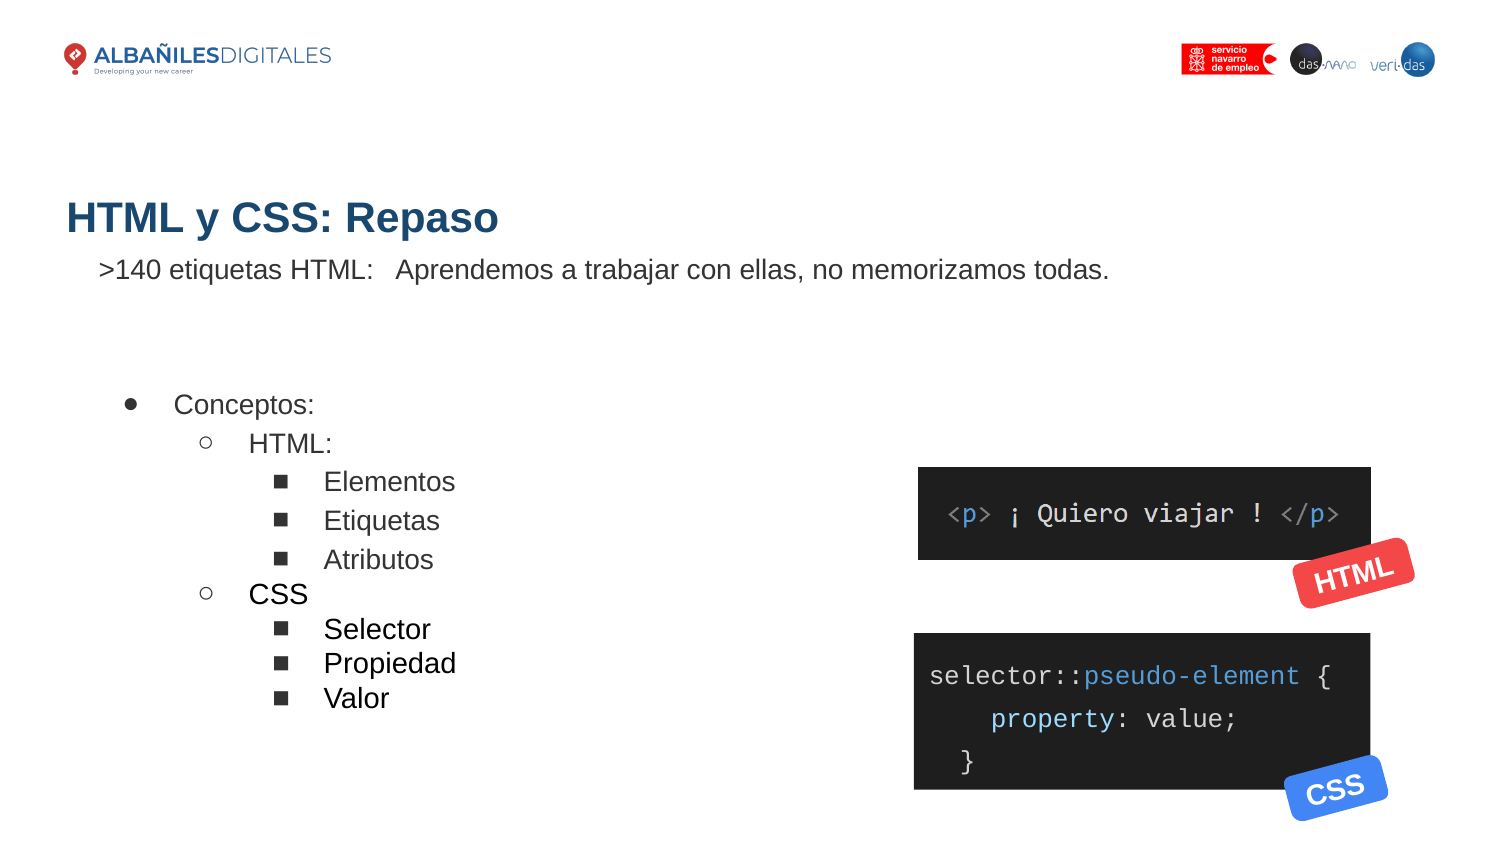

HTML y CSS: Repaso
>140 etiquetas HTML: Aprendemos a trabajar con ellas, no memorizamos todas.
Conceptos:
HTML:
Elementos
Etiquetas
Atributos
CSS
Selector
Propiedad
Valor
HTML
selector::pseudo-element {
 property: value;
 }
CSS